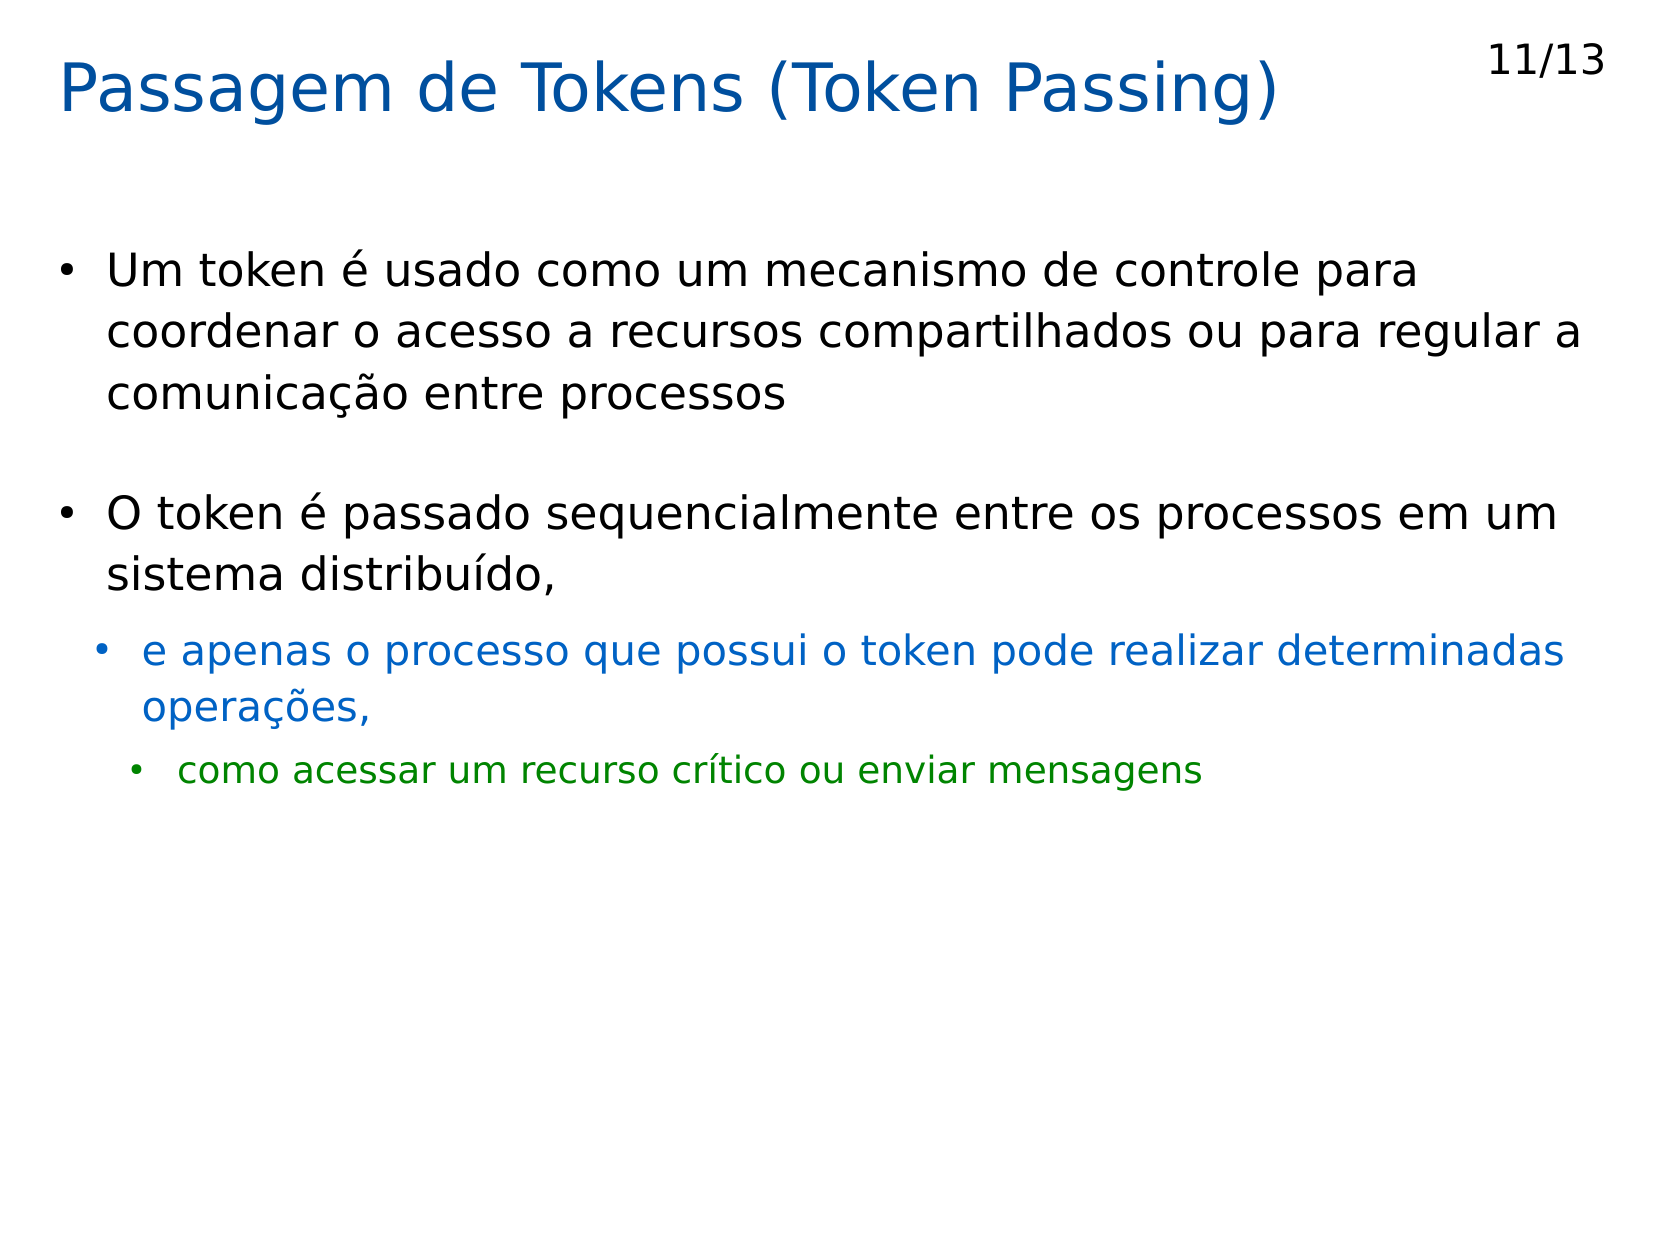

# Passagem de Tokens (Token Passing)
11
Um token é usado como um mecanismo de controle para coordenar o acesso a recursos compartilhados ou para regular a comunicação entre processos
O token é passado sequencialmente entre os processos em um sistema distribuído,
e apenas o processo que possui o token pode realizar determinadas operações,
como acessar um recurso crítico ou enviar mensagens